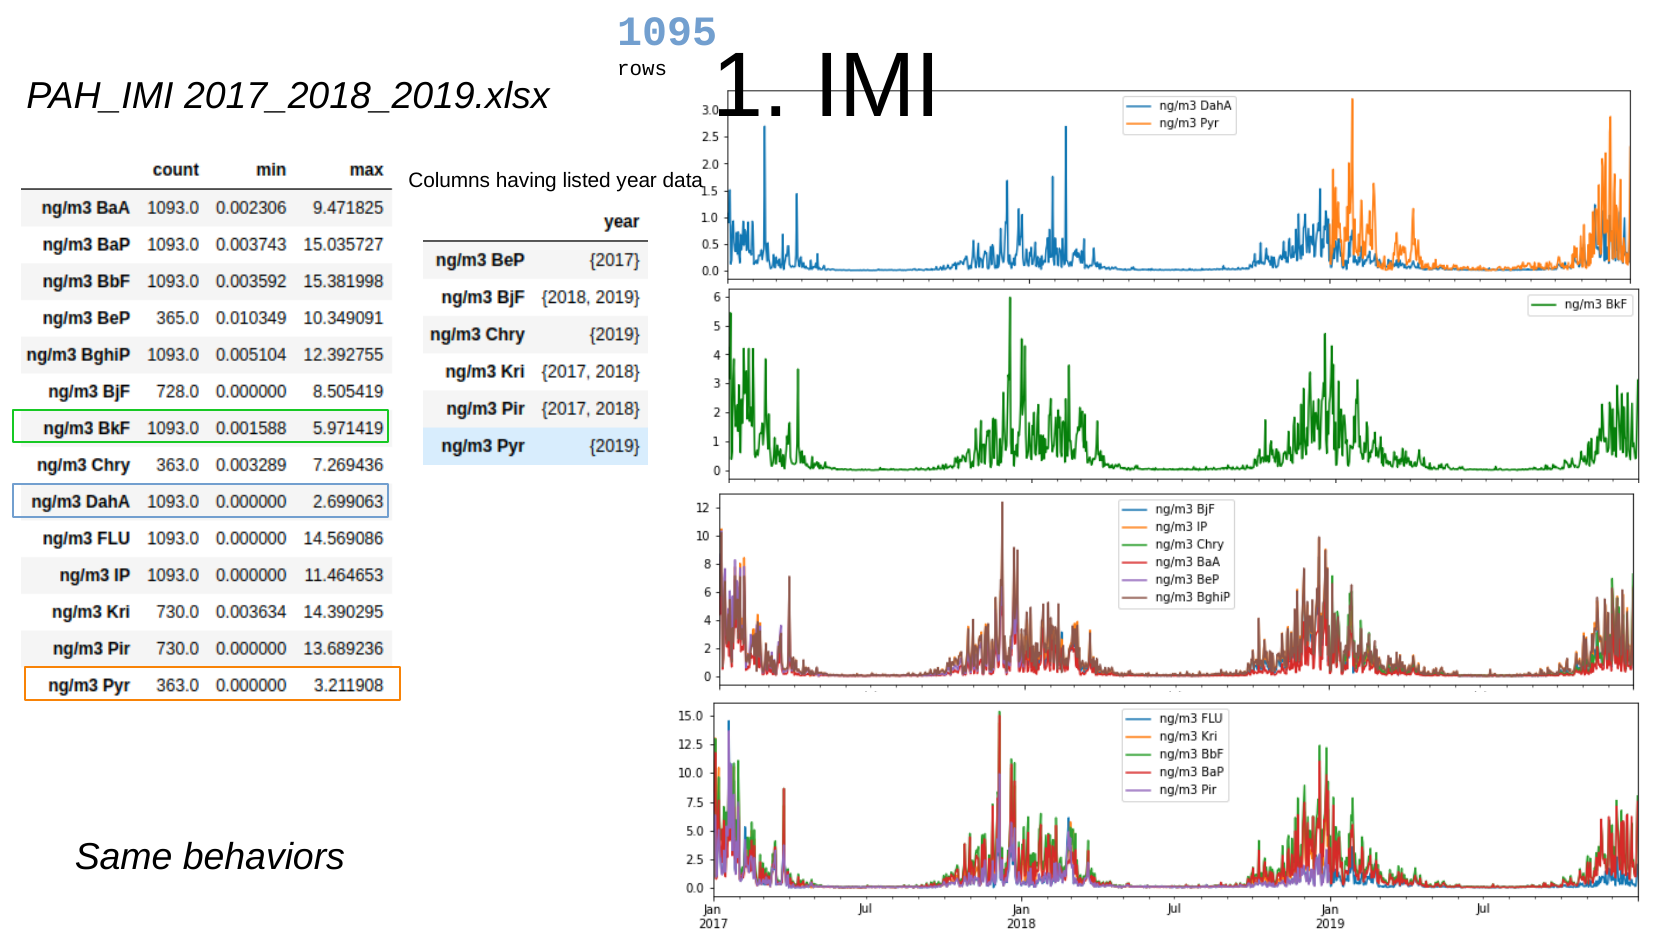

1095 rows
# 1. IMI
PAH_IMI 2017_2018_2019.xlsx
Columns having listed year data
Same behaviors
3